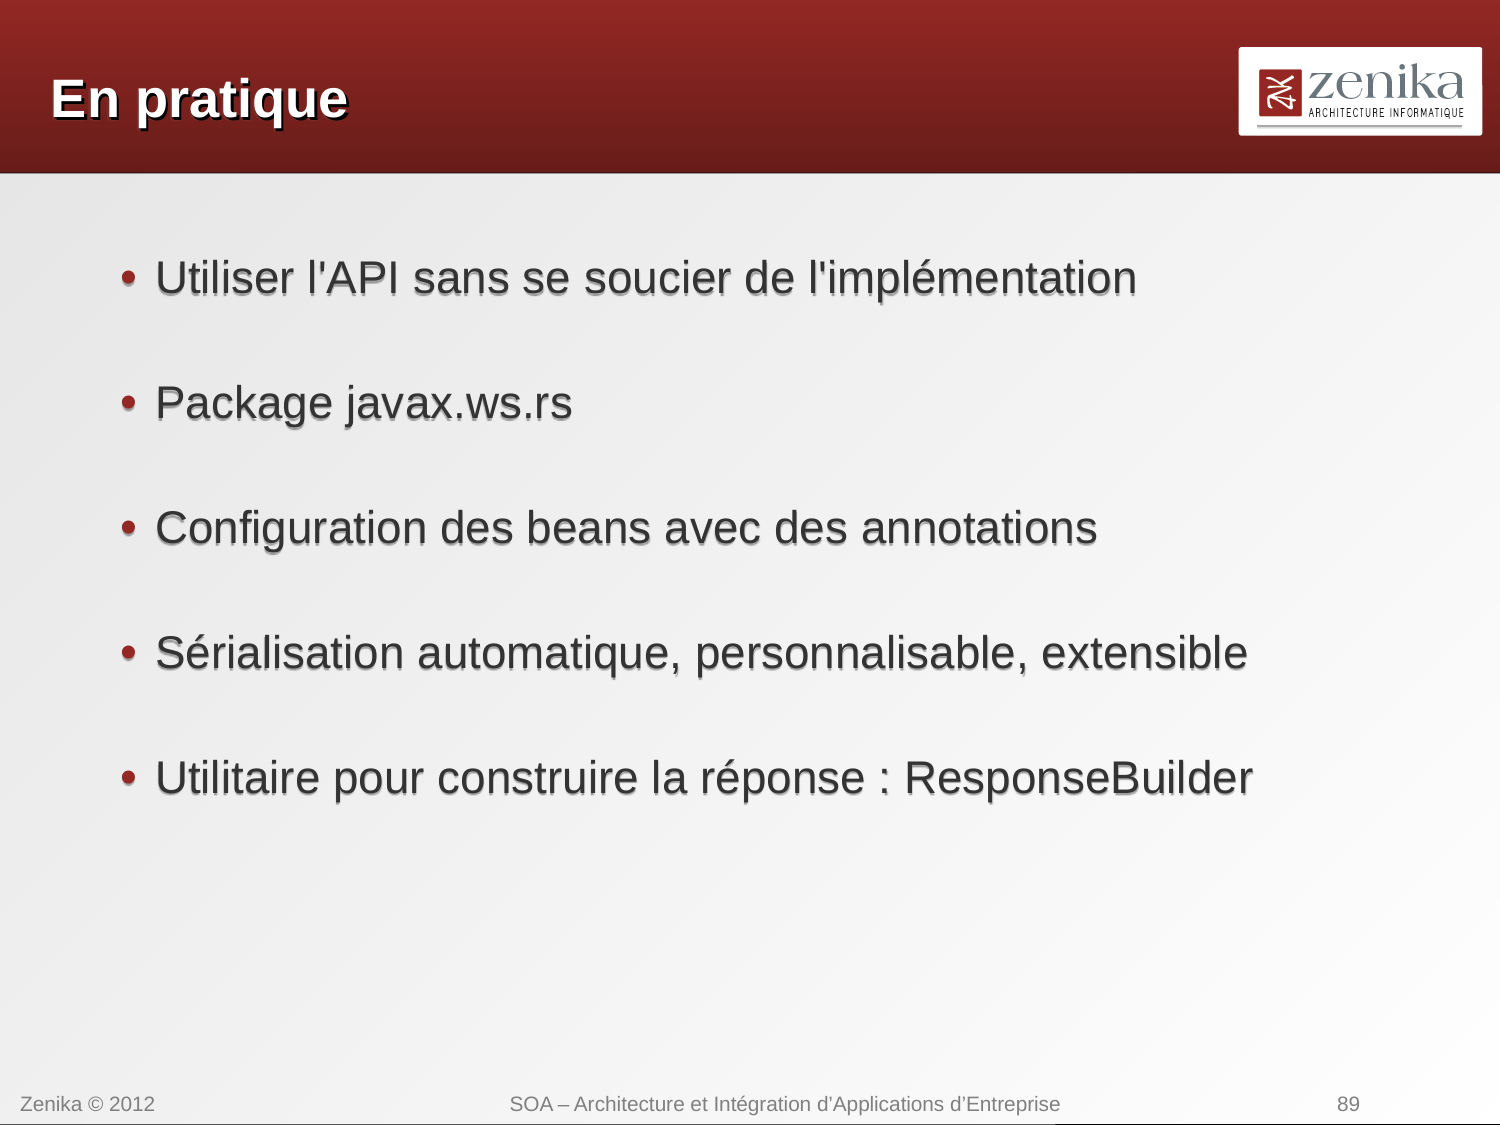

# En pratique
Utiliser l'API sans se soucier de l'implémentation
Package javax.ws.rs
Configuration des beans avec des annotations
Sérialisation automatique, personnalisable, extensible
Utilitaire pour construire la réponse : ResponseBuilder